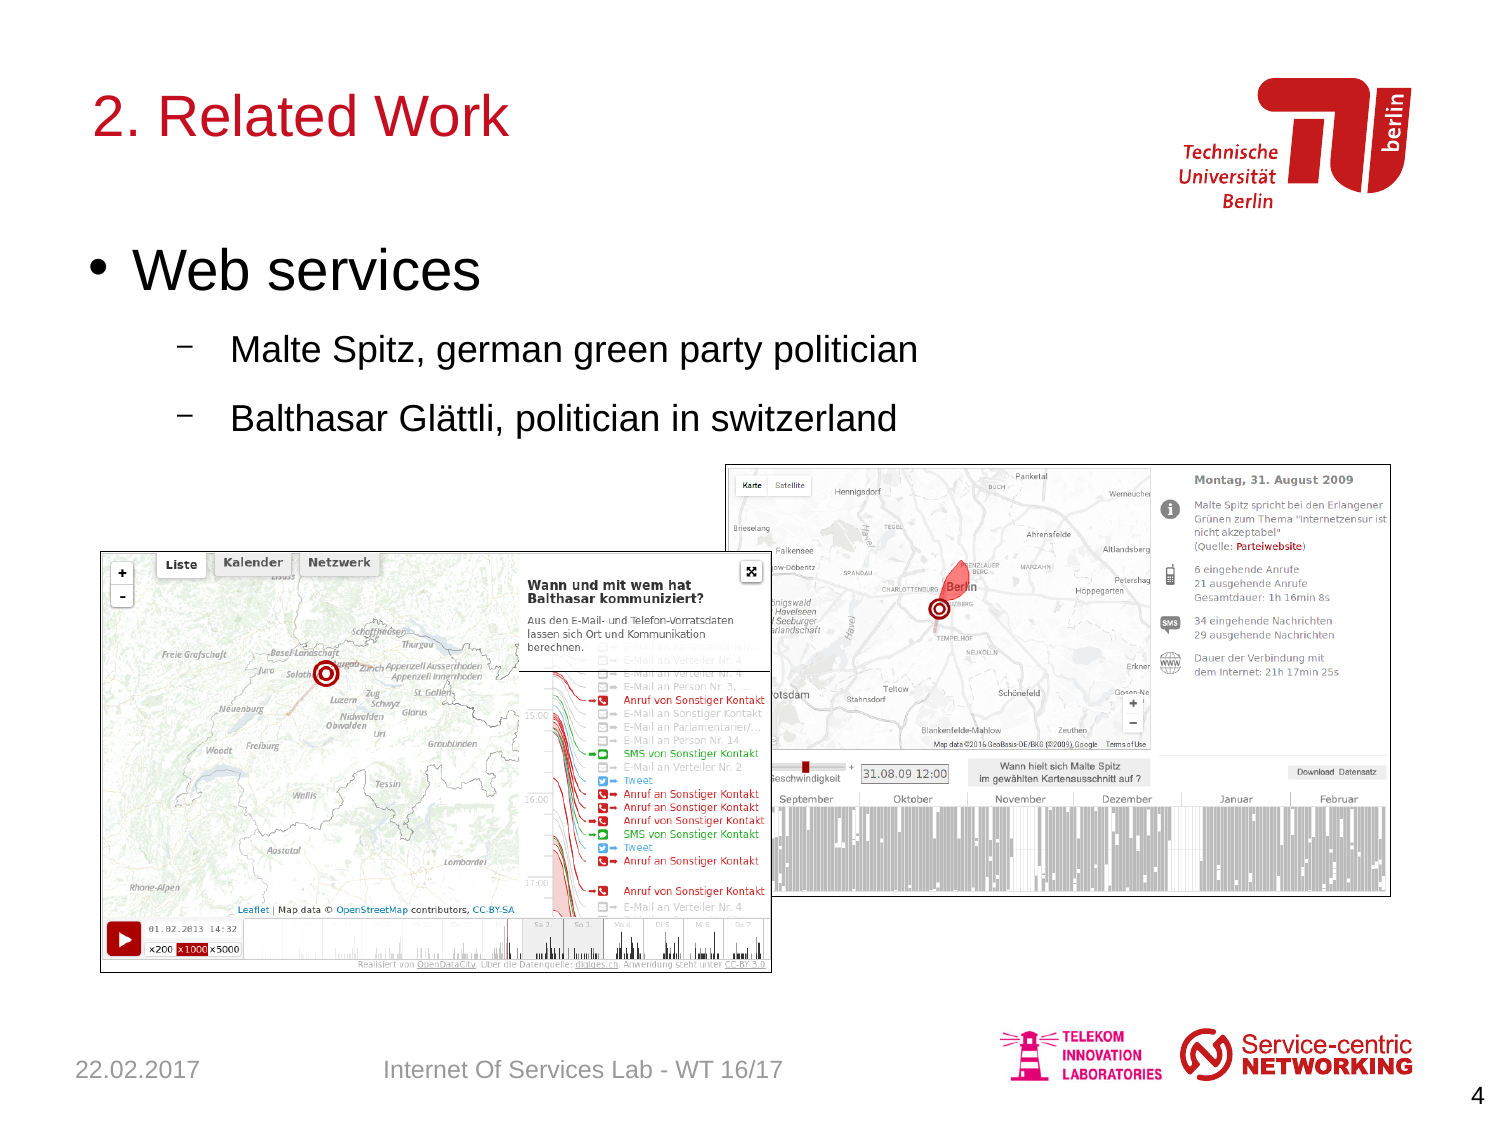

2. Related Work
# Web services
Malte Spitz, german green party politician
Balthasar Glättli, politician in switzerland
22.02.2017
Internet Of Services Lab - WT 16/17